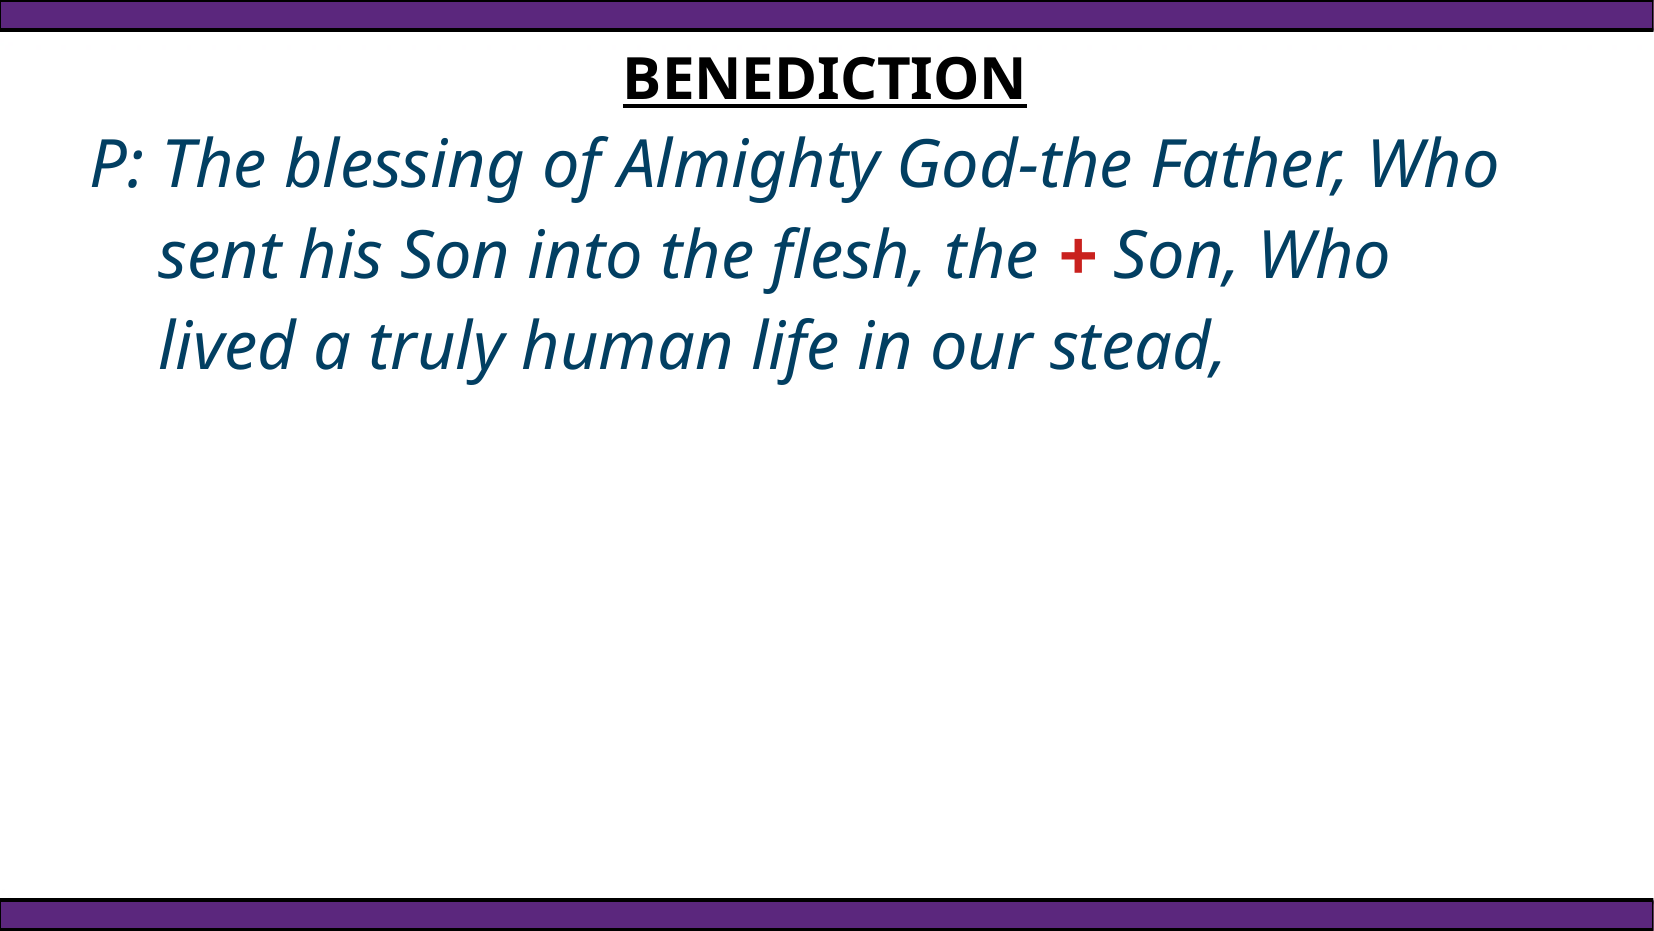

BENEDICTION
P: The blessing of Almighty God-the Father, Who
 sent his Son into the flesh, the + Son, Who
 lived a truly human life in our stead,